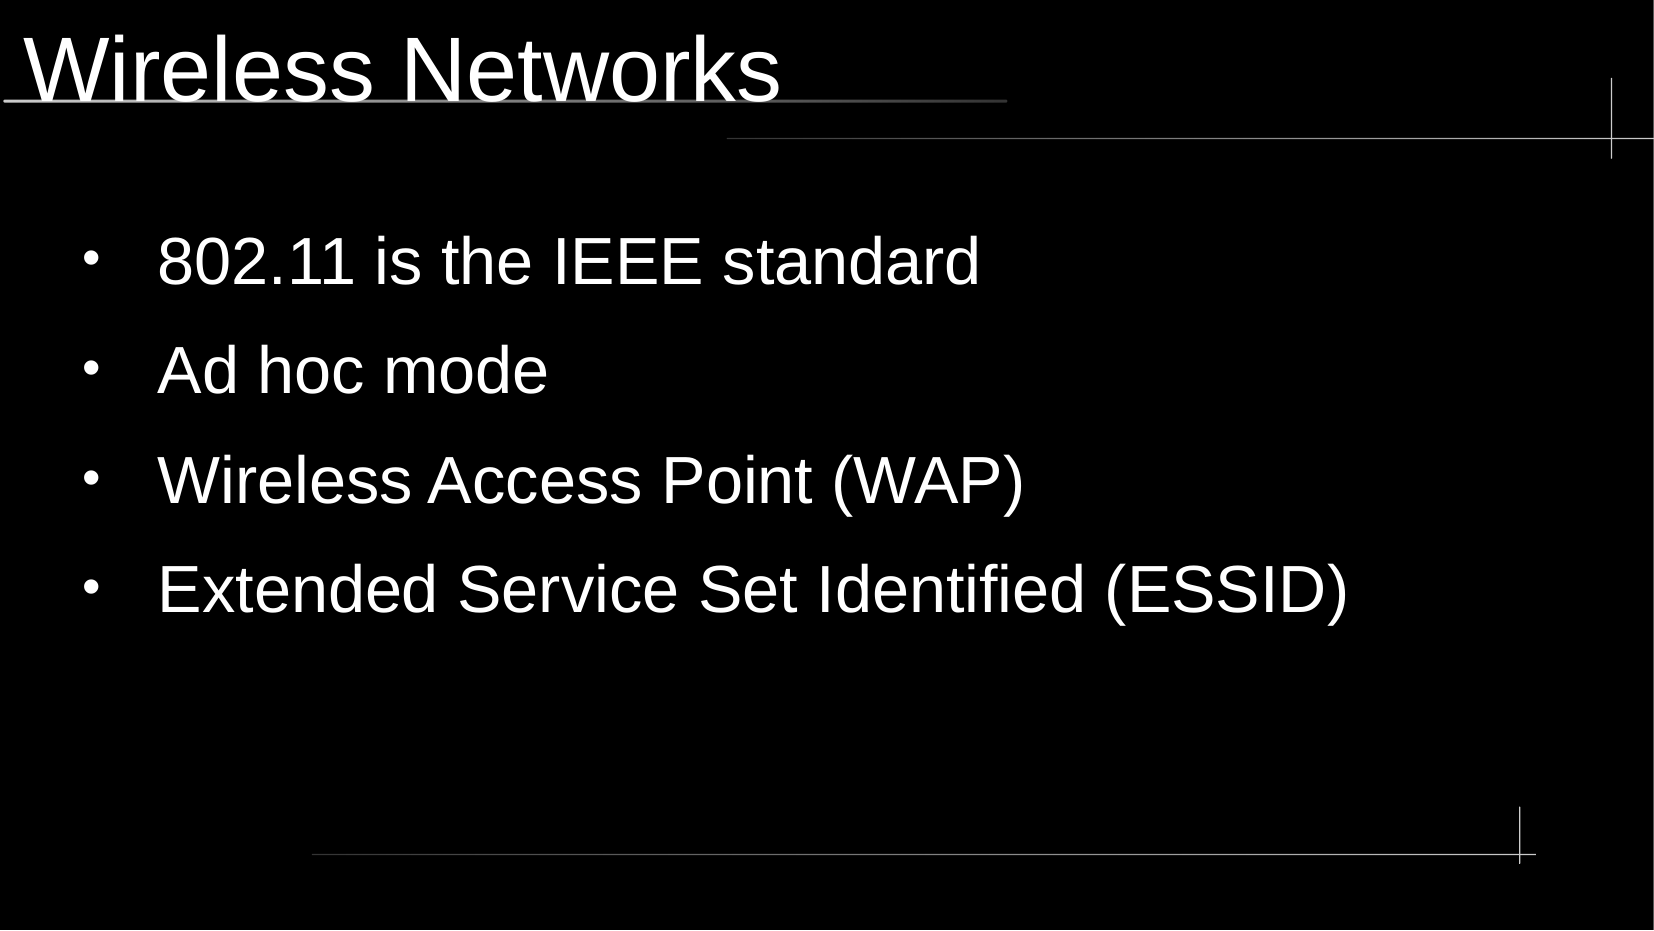

# Wireless Networks
802.11 is the IEEE standard
Ad hoc mode
Wireless Access Point (WAP)
Extended Service Set Identified (ESSID)